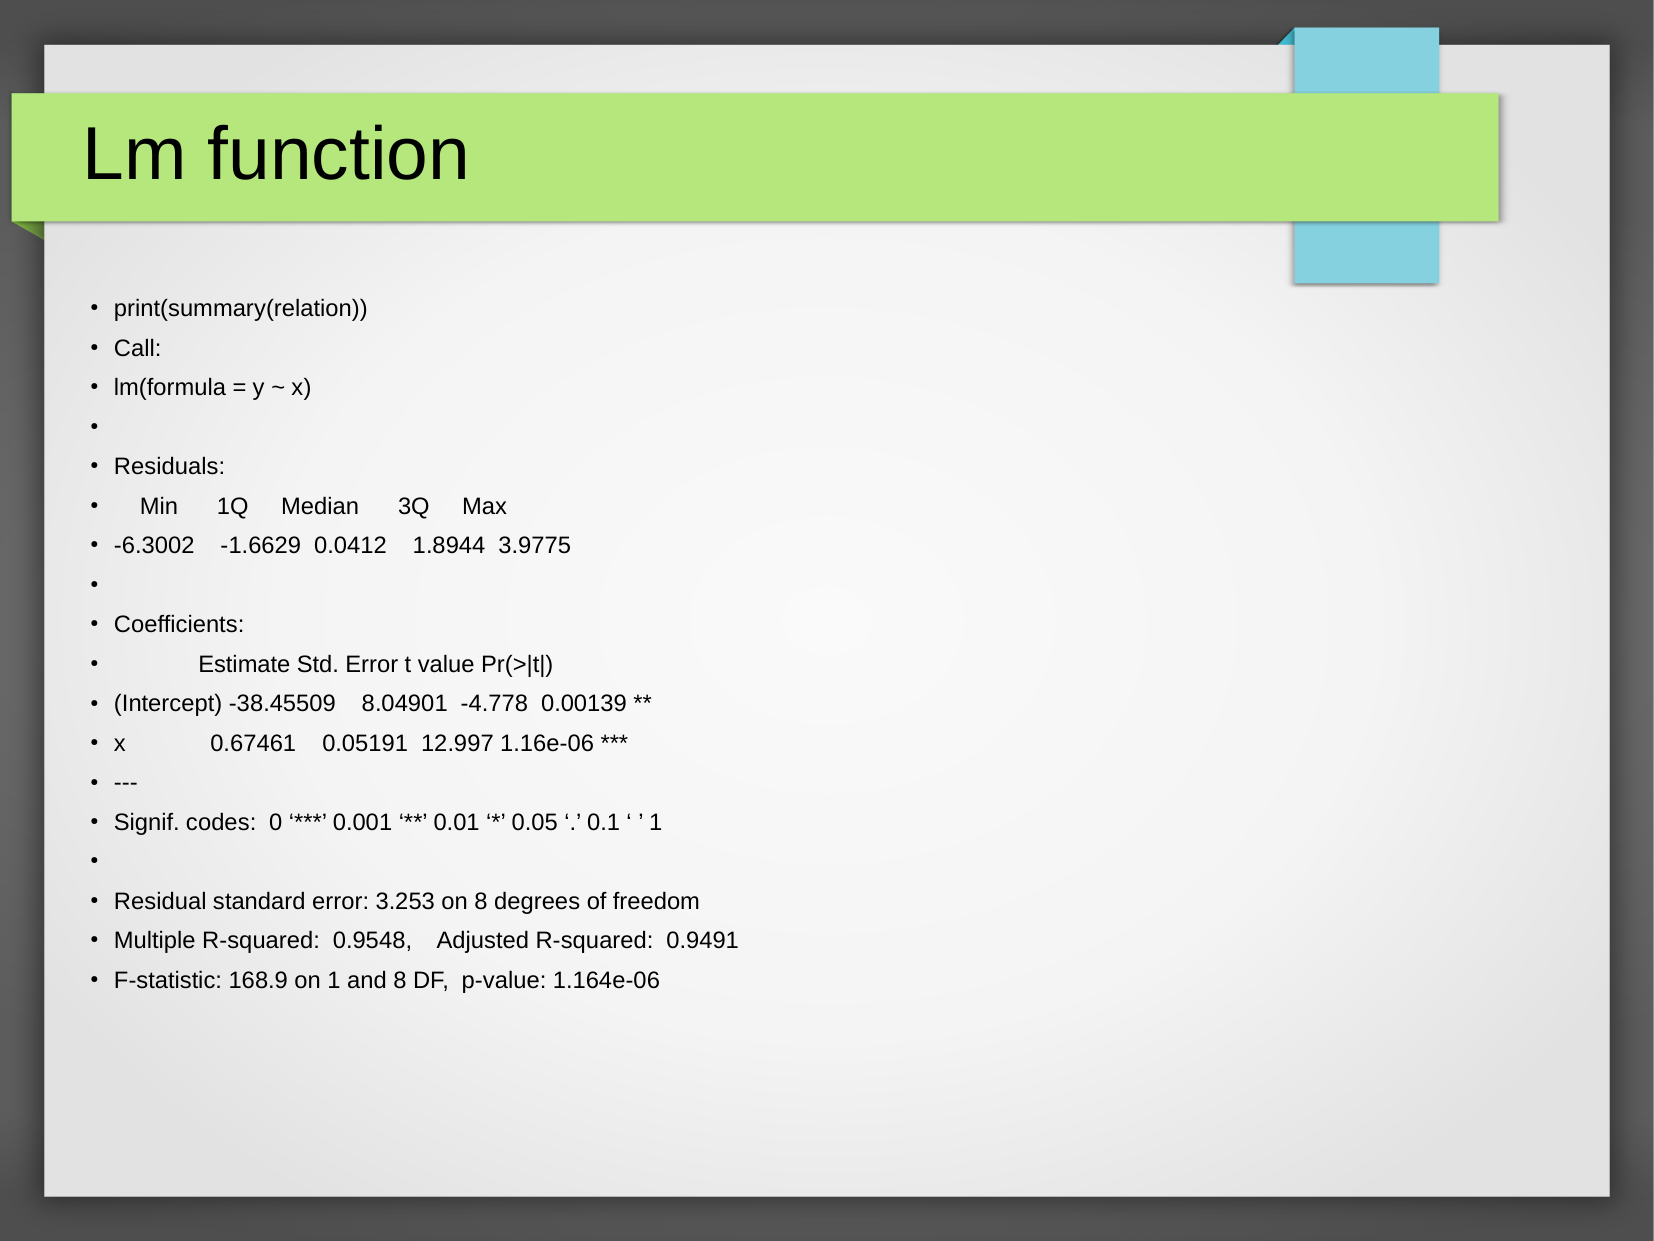

# Lm function
print(summary(relation))
Call:
lm(formula = y ~ x)
Residuals:
 Min 1Q Median 3Q Max
-6.3002 -1.6629 0.0412 1.8944 3.9775
Coefficients:
 Estimate Std. Error t value Pr(>|t|)
(Intercept) -38.45509 8.04901 -4.778 0.00139 **
x 0.67461 0.05191 12.997 1.16e-06 ***
---
Signif. codes: 0 ‘***’ 0.001 ‘**’ 0.01 ‘*’ 0.05 ‘.’ 0.1 ‘ ’ 1
Residual standard error: 3.253 on 8 degrees of freedom
Multiple R-squared: 0.9548, Adjusted R-squared: 0.9491
F-statistic: 168.9 on 1 and 8 DF, p-value: 1.164e-06